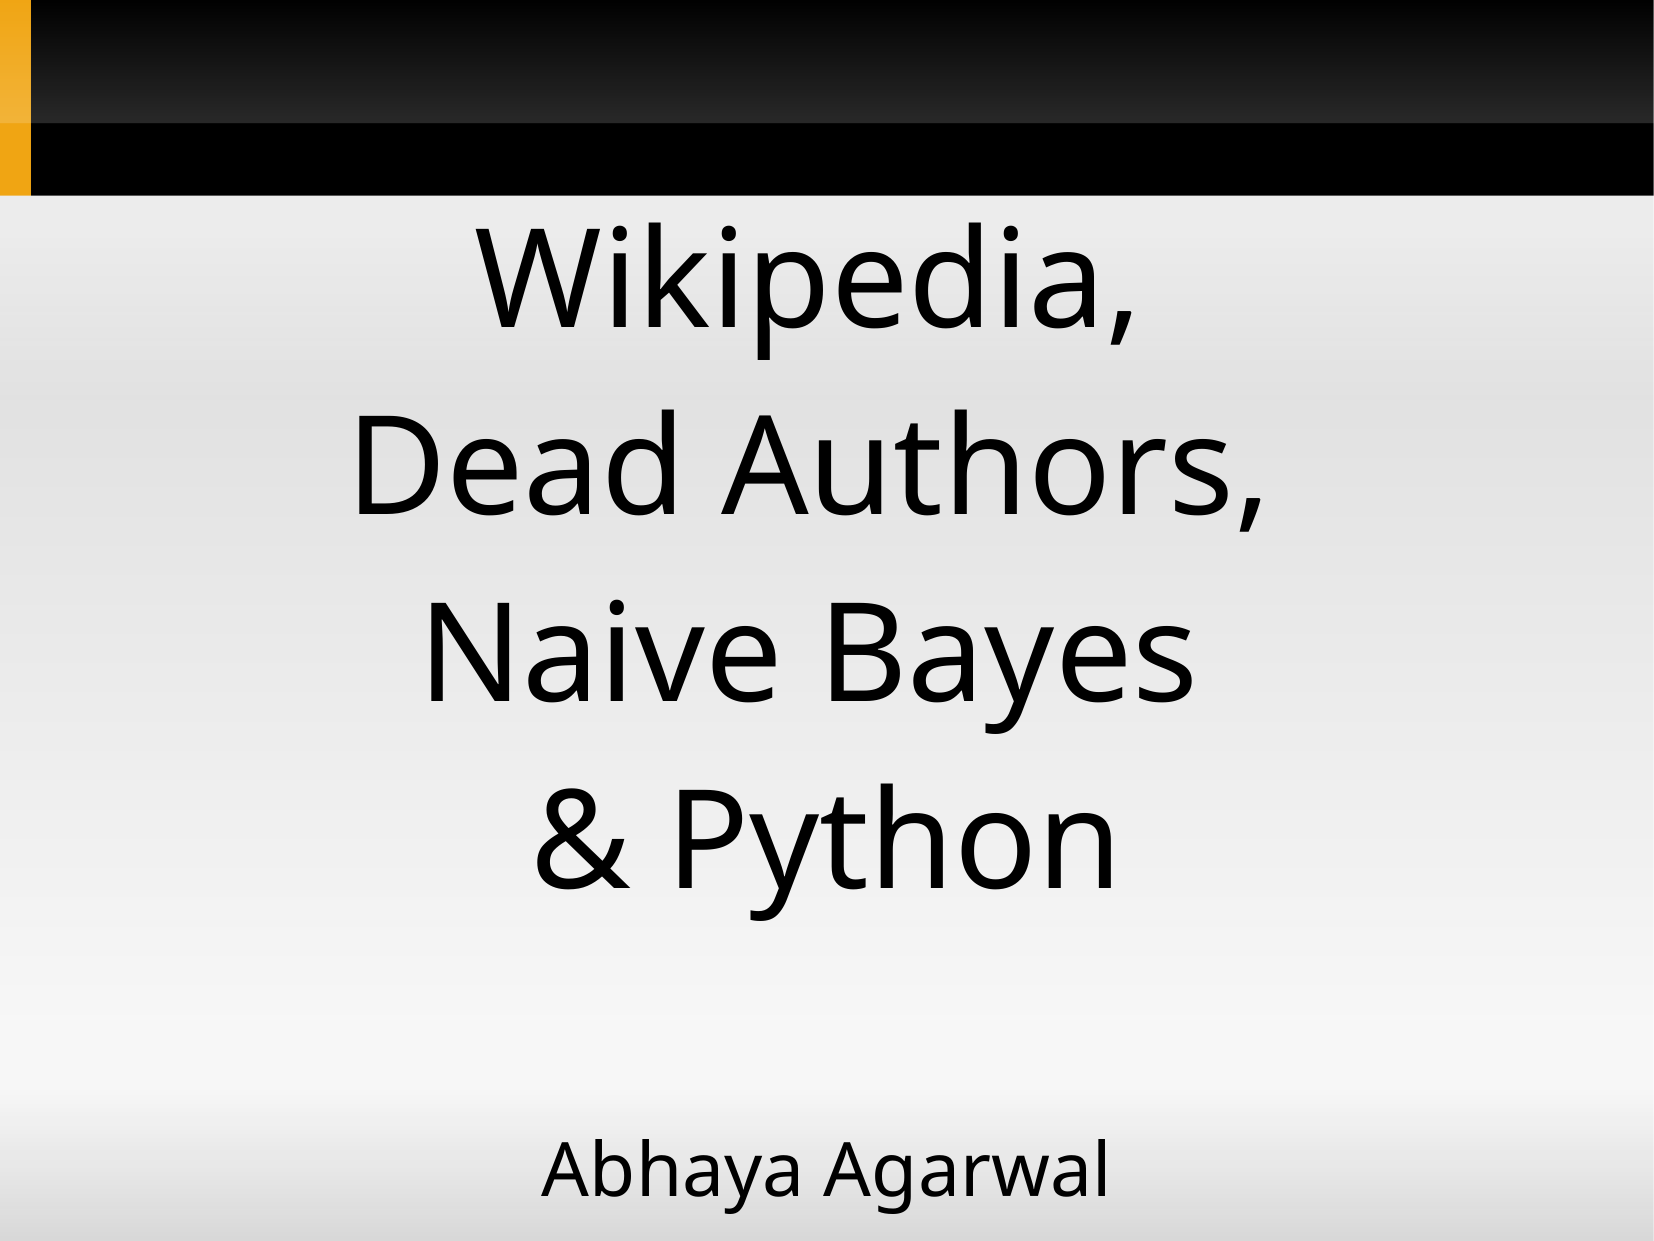

#
Wikipedia,
Dead Authors,
Naive Bayes
& Python
Abhaya Agarwal